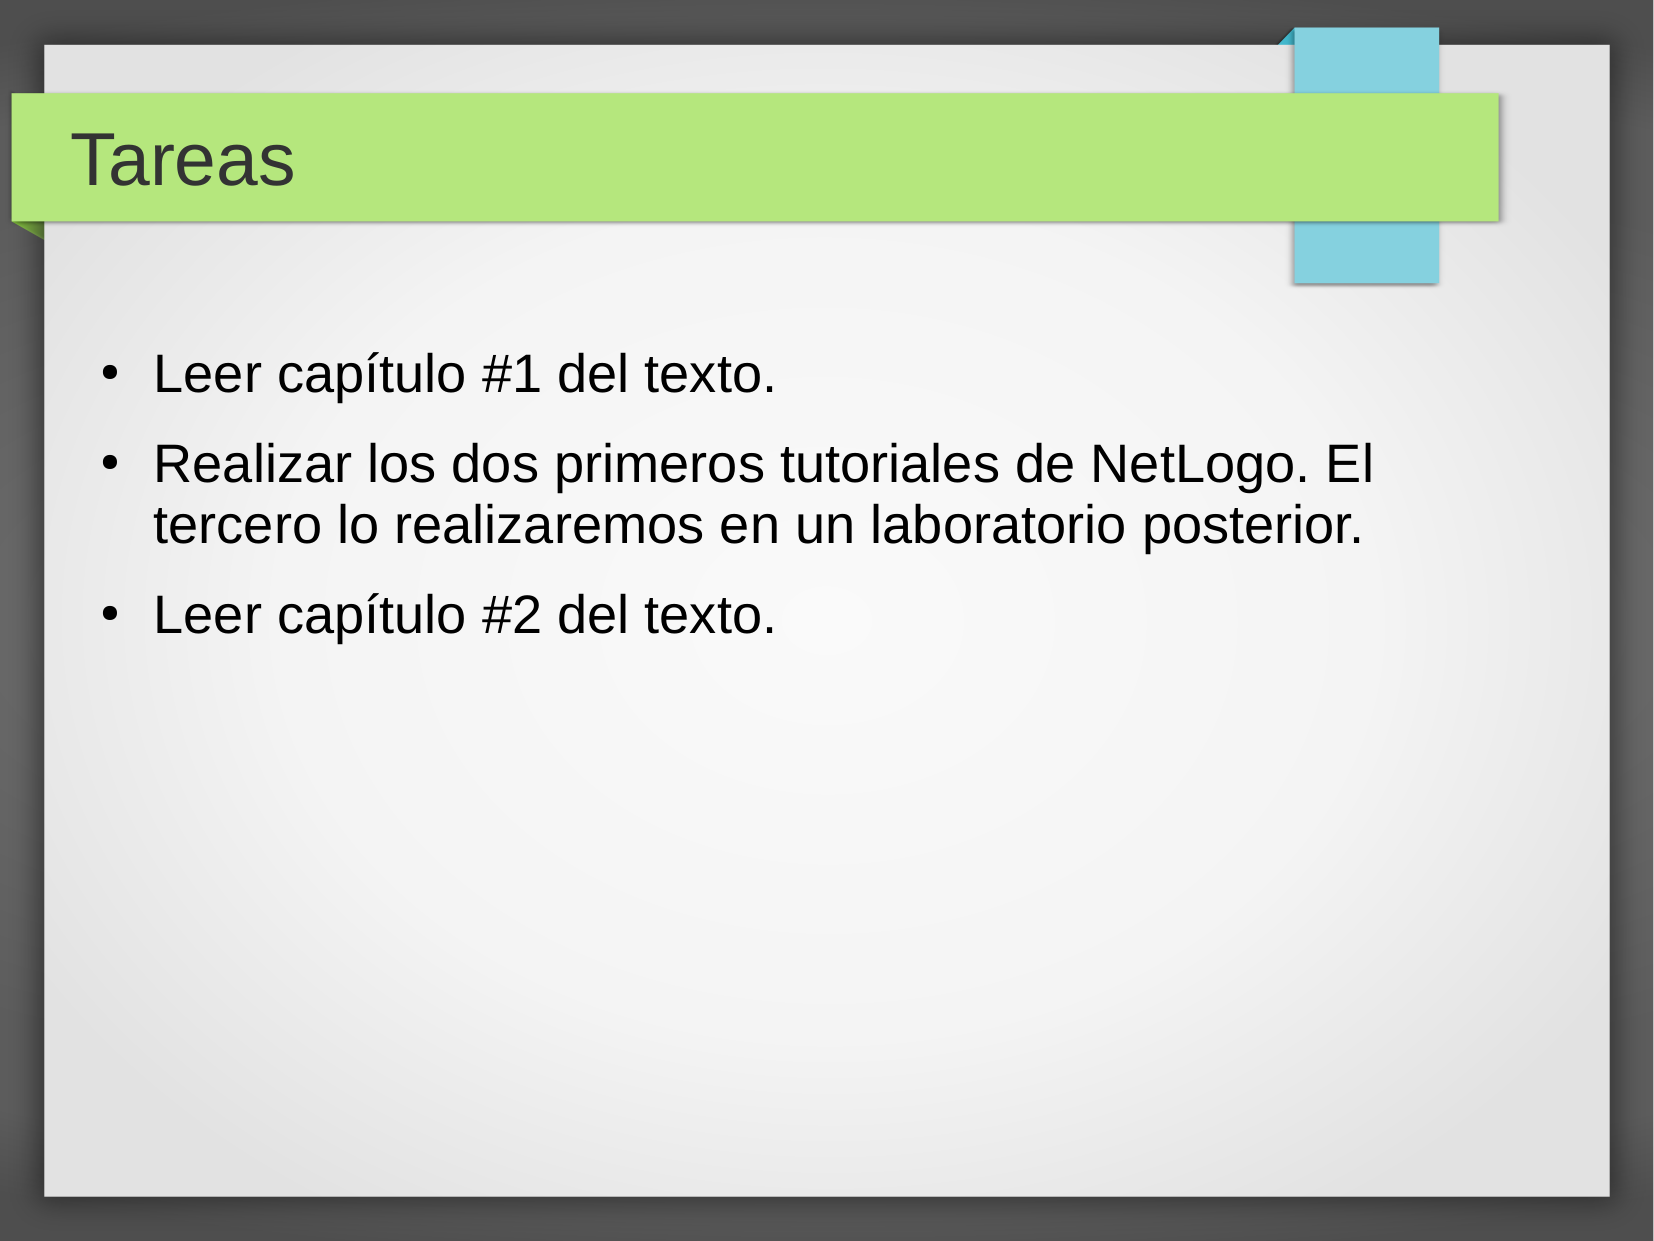

# Tareas
Leer capítulo #1 del texto.
Realizar los dos primeros tutoriales de NetLogo. El tercero lo realizaremos en un laboratorio posterior.
Leer capítulo #2 del texto.